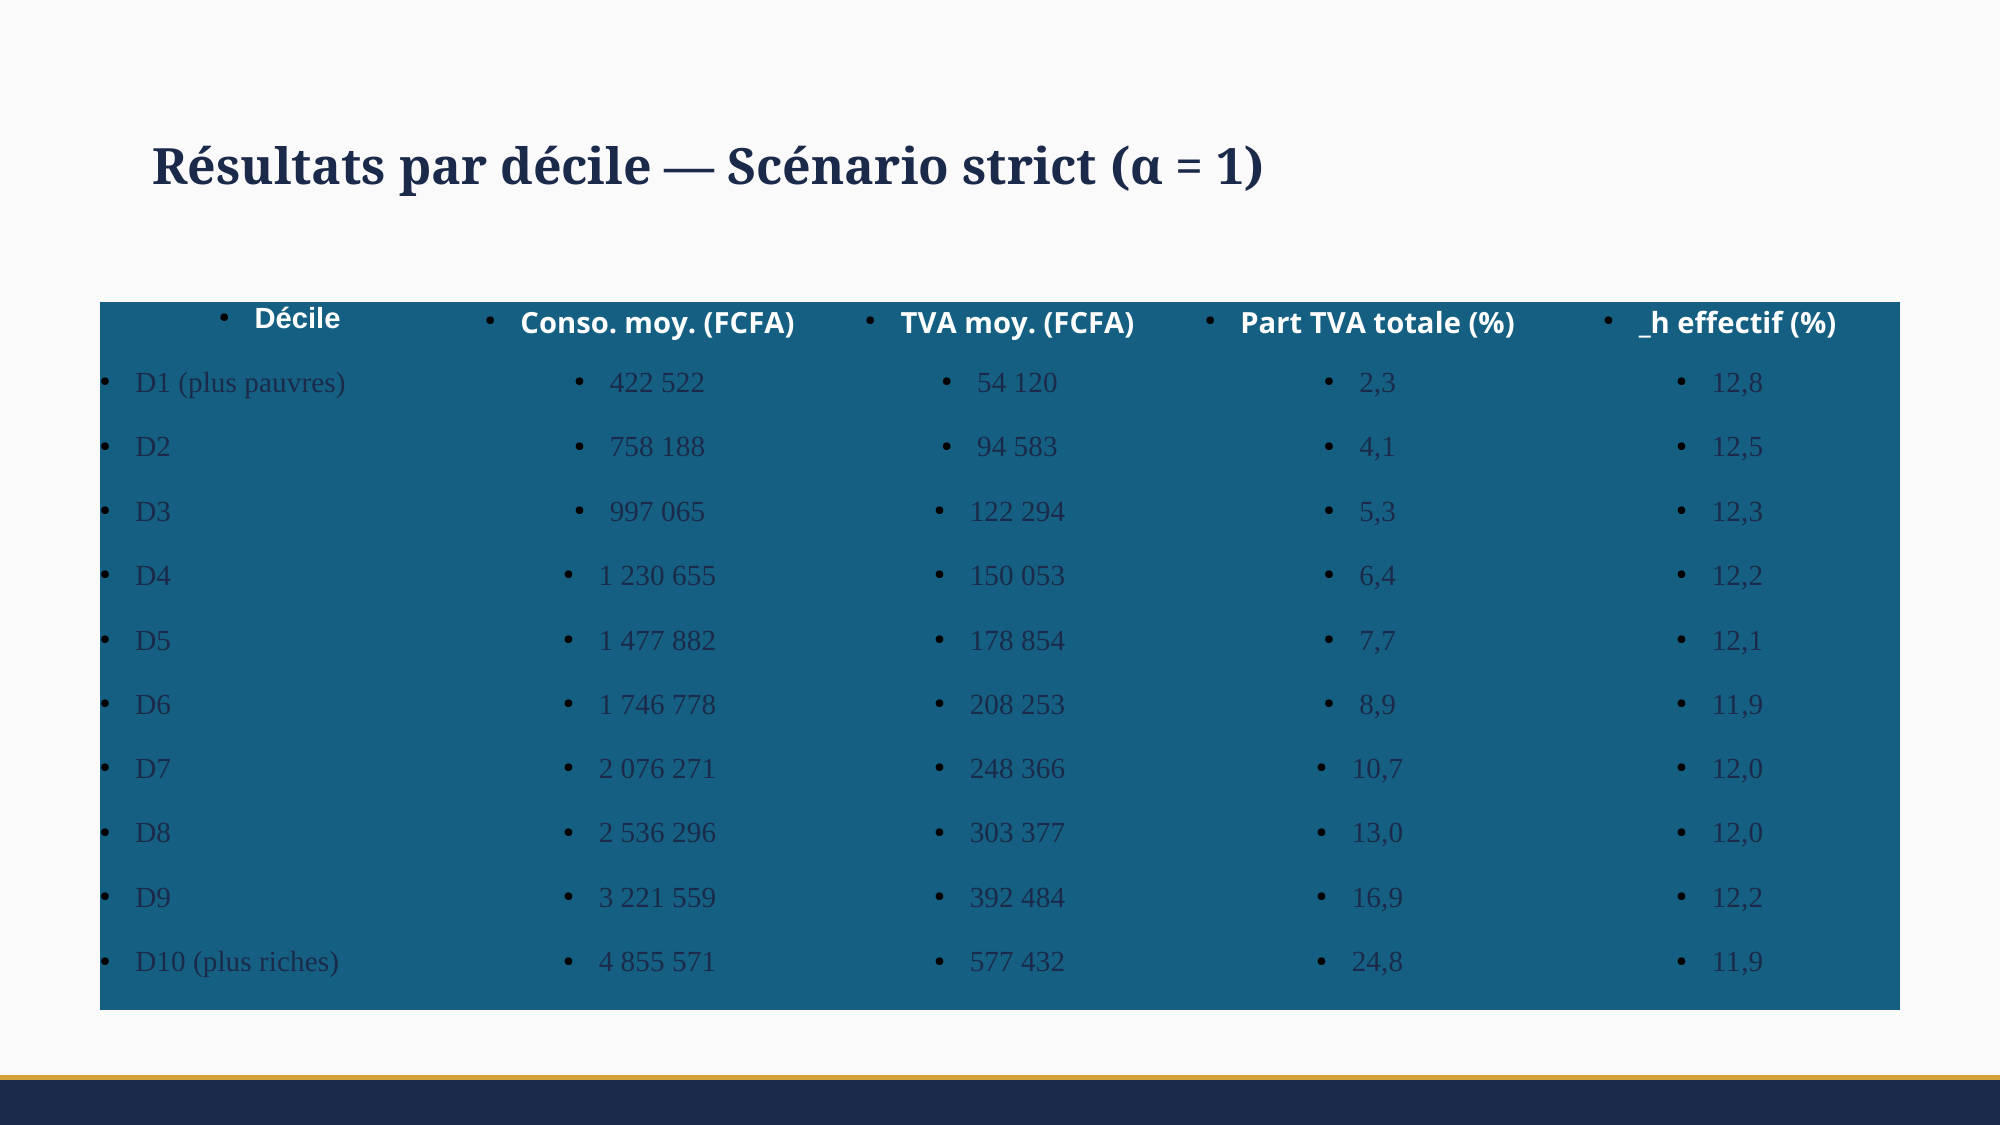

# Résultats par décile — Scénario strict (α = 1)
| Décile | Conso. moy. (FCFA) | TVA moy. (FCFA) | Part TVA totale (%) | \_h effectif (%) |
| --- | --- | --- | --- | --- |
| D1 (plus pauvres) | 422 522 | 54 120 | 2,3 | 12,8 |
| D2 | 758 188 | 94 583 | 4,1 | 12,5 |
| D3 | 997 065 | 122 294 | 5,3 | 12,3 |
| D4 | 1 230 655 | 150 053 | 6,4 | 12,2 |
| D5 | 1 477 882 | 178 854 | 7,7 | 12,1 |
| D6 | 1 746 778 | 208 253 | 8,9 | 11,9 |
| D7 | 2 076 271 | 248 366 | 10,7 | 12,0 |
| D8 | 2 536 296 | 303 377 | 13,0 | 12,0 |
| D9 | 3 221 559 | 392 484 | 16,9 | 12,2 |
| D10 (plus riches) | 4 855 571 | 577 432 | 24,8 | 11,9 |